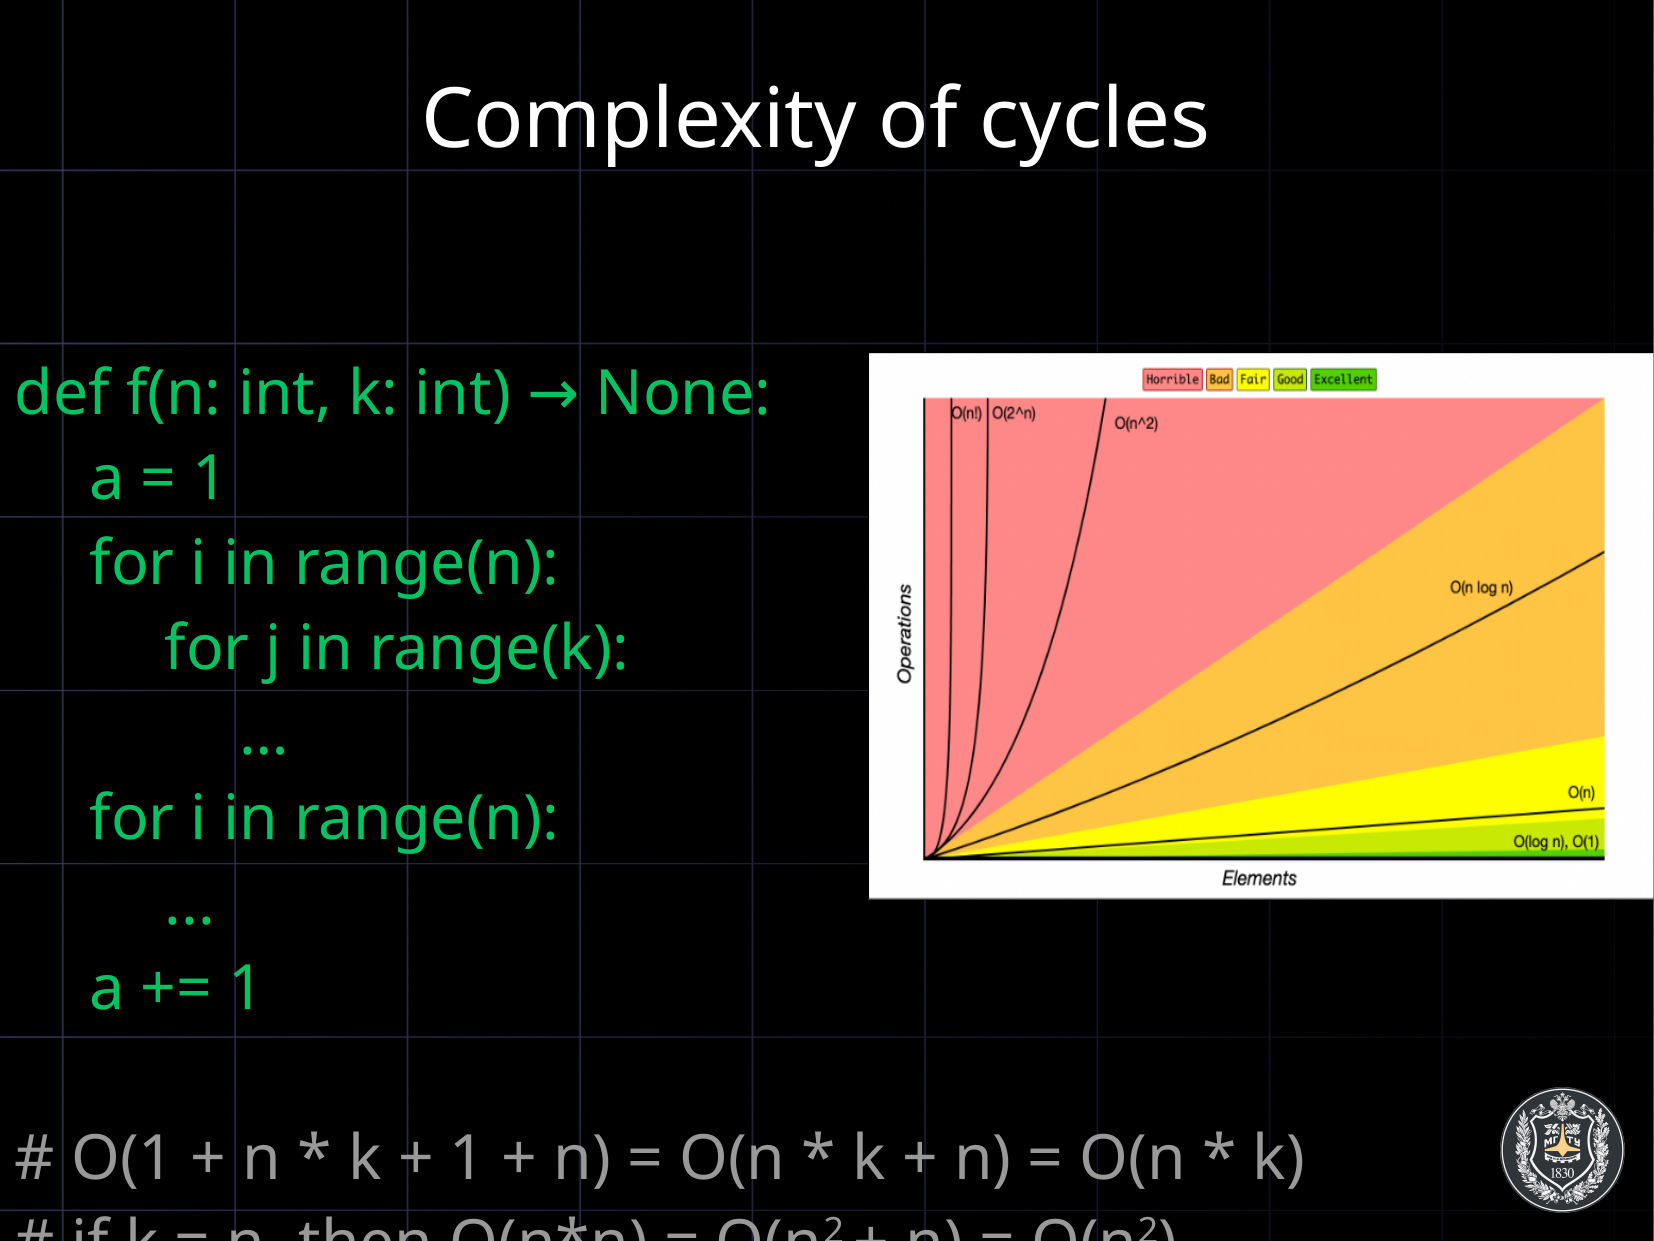

# Complexity of cycles
def f(n: int, k: int) → None:
	a = 1
	for i in range(n):
		for j in range(k):
			…
	for i in range(n):
		...
	a += 1
# O(1 + n * k + 1 + n) = O(n * k + n) = O(n * k)
# if k = n, then O(n*n) = O(n2 + n) = O(n2)